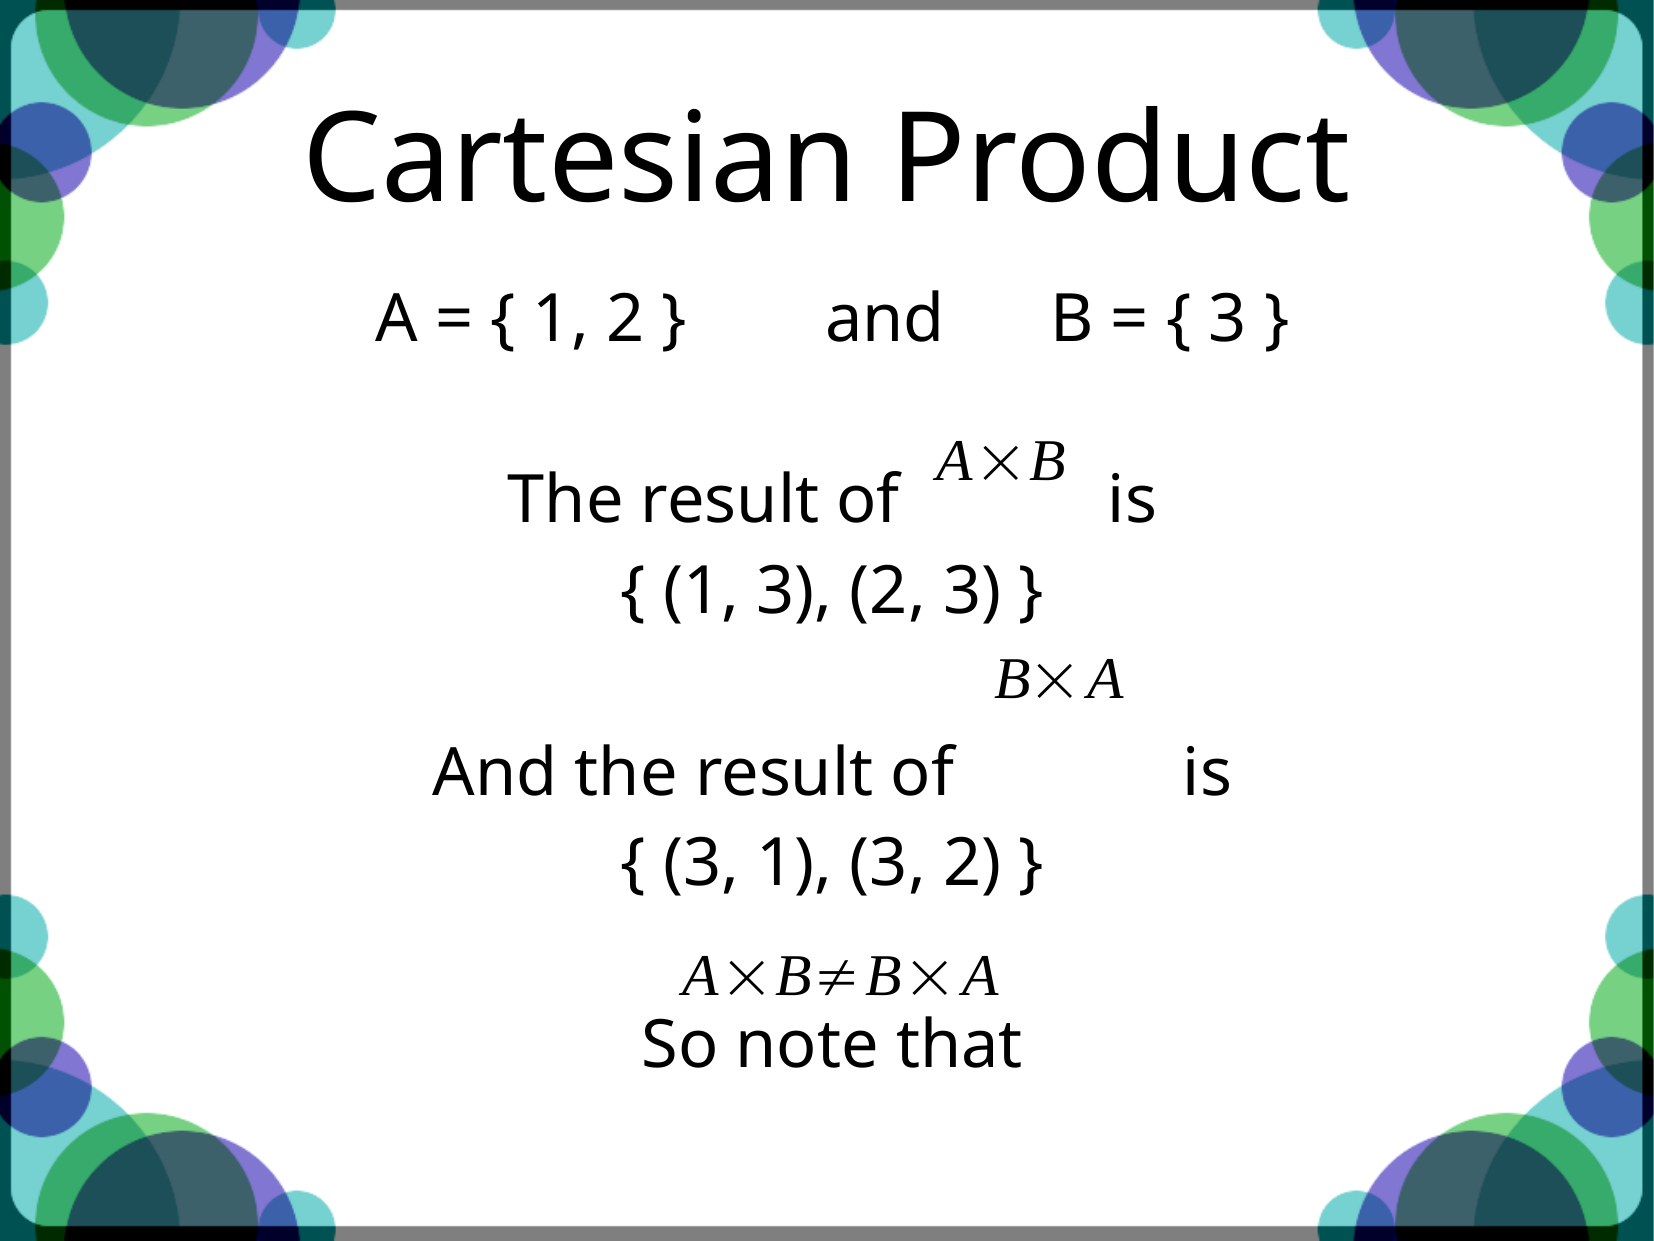

# Cartesian Product
A = { 1, 2 }		and		B = { 3 }
The result of 			is
{ (1, 3), (2, 3) }
And the result of 			is
{ (3, 1), (3, 2) }
So note that